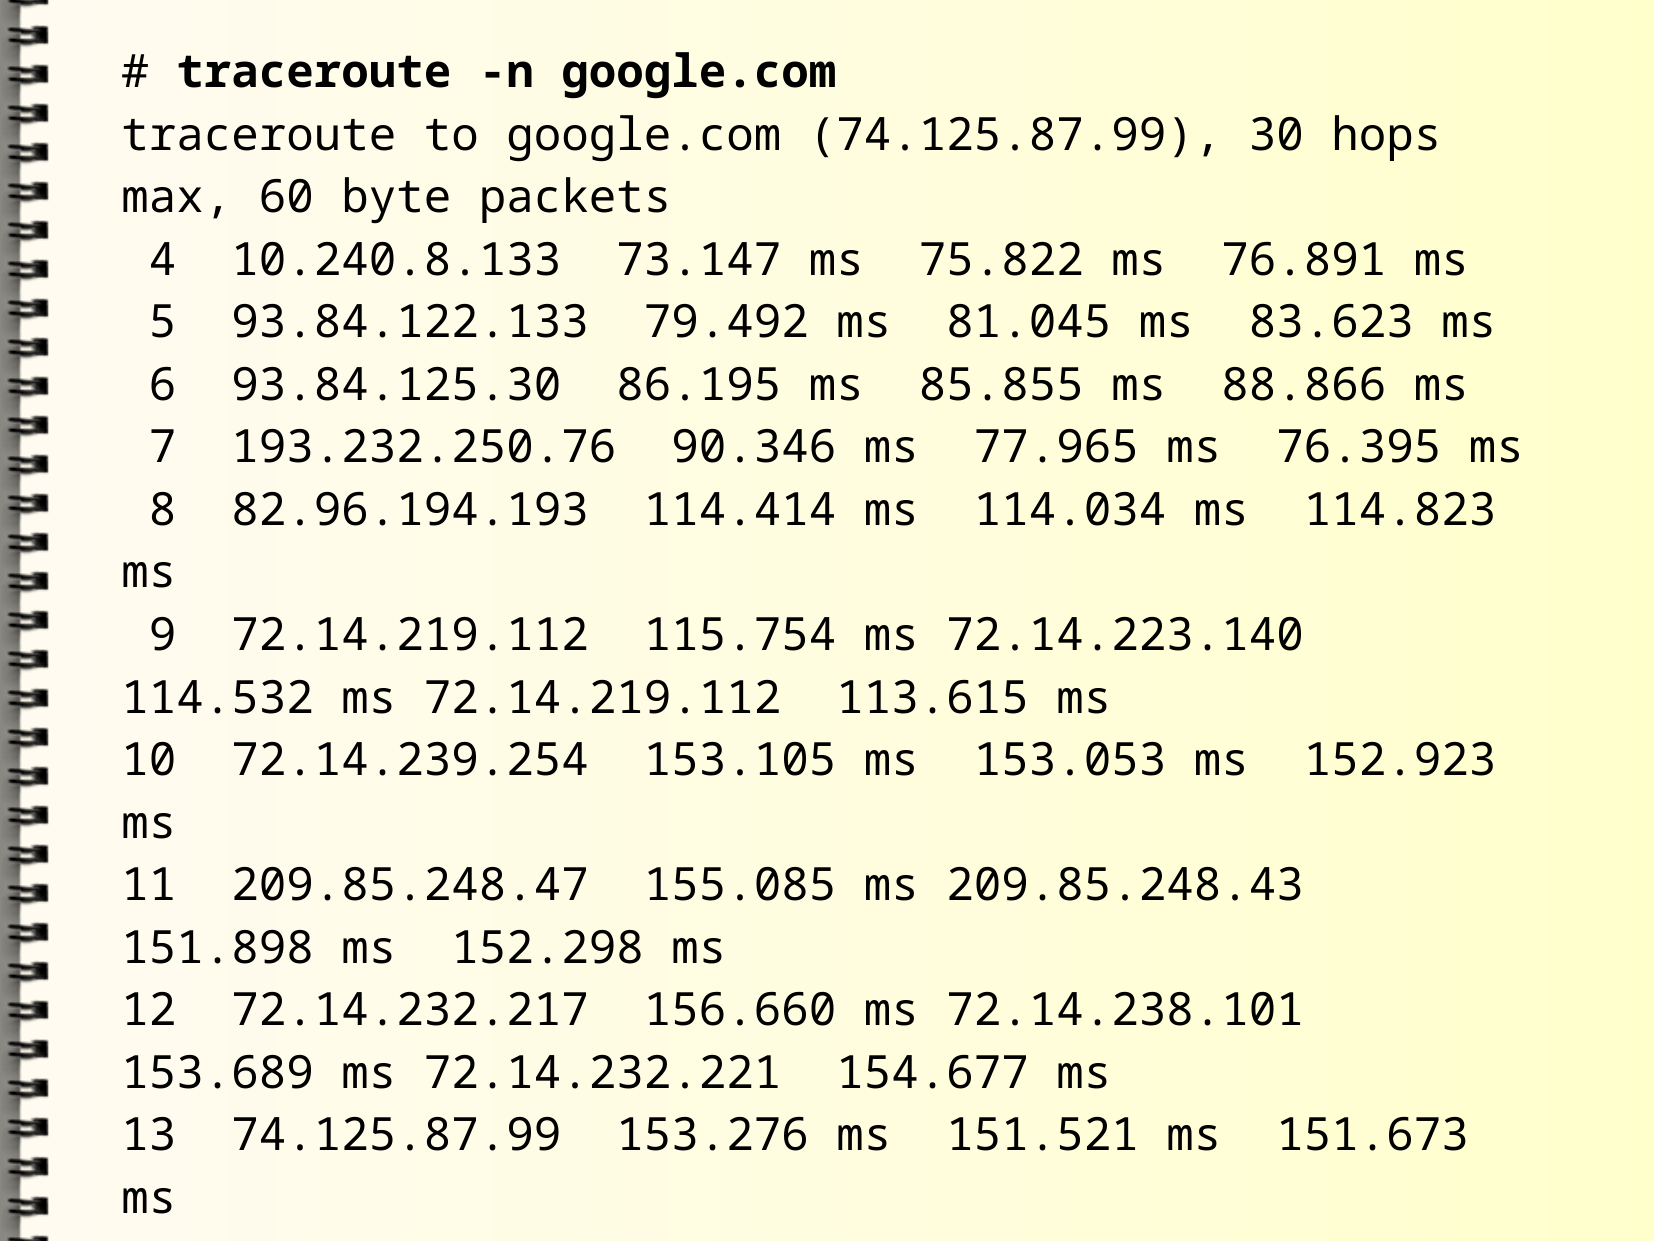

# # traceroute -n google.com
traceroute to google.com (74.125.87.99), 30 hops max, 60 byte packets
 4 10.240.8.133 73.147 ms 75.822 ms 76.891 ms
 5 93.84.122.133 79.492 ms 81.045 ms 83.623 ms
 6 93.84.125.30 86.195 ms 85.855 ms 88.866 ms
 7 193.232.250.76 90.346 ms 77.965 ms 76.395 ms
 8 82.96.194.193 114.414 ms 114.034 ms 114.823 ms
 9 72.14.219.112 115.754 ms 72.14.223.140 114.532 ms 72.14.219.112 113.615 ms
10 72.14.239.254 153.105 ms 153.053 ms 152.923 ms
11 209.85.248.47 155.085 ms 209.85.248.43 151.898 ms 152.298 ms
12 72.14.232.217 156.660 ms 72.14.238.101 153.689 ms 72.14.232.221 154.677 ms
13 74.125.87.99 153.276 ms 151.521 ms 151.673 ms